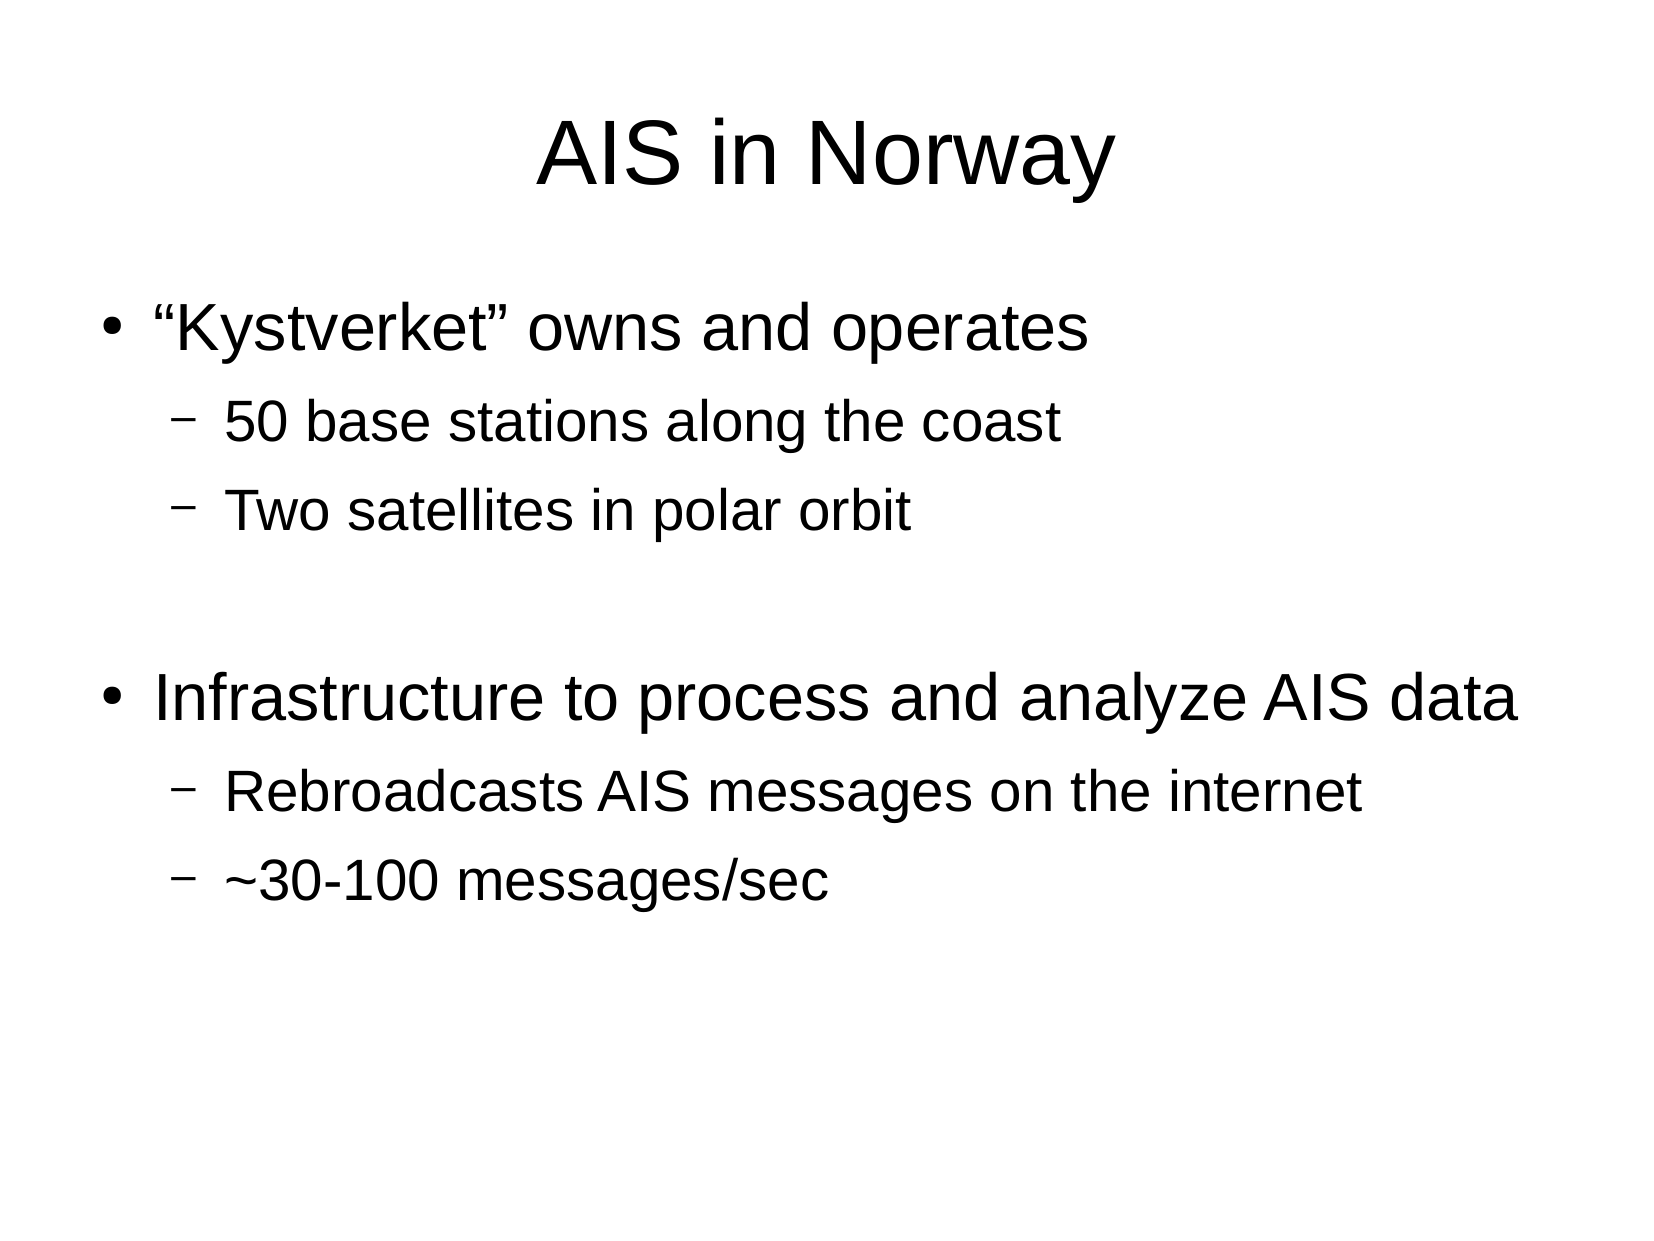

# AIS in Norway
“Kystverket” owns and operates
50 base stations along the coast
Two satellites in polar orbit
Infrastructure to process and analyze AIS data
Rebroadcasts AIS messages on the internet
~30-100 messages/sec